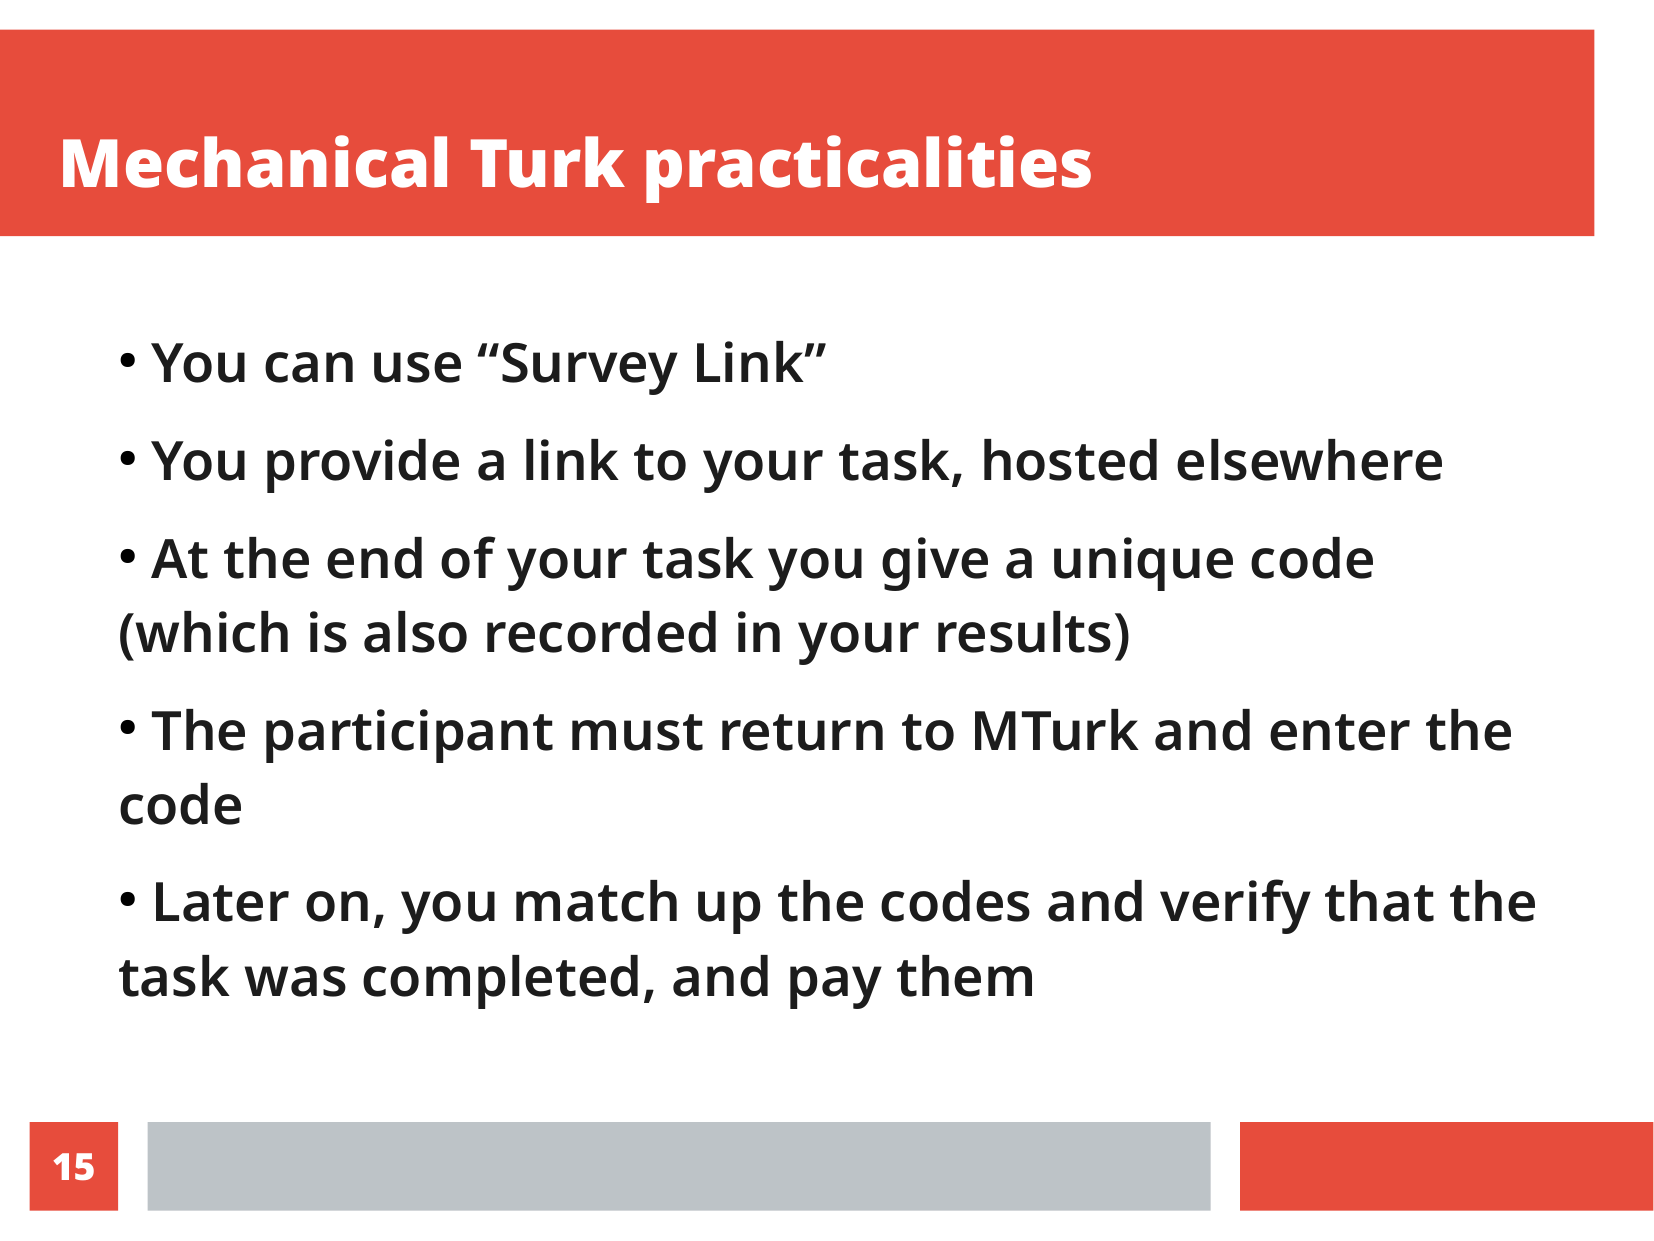

# Mechanical Turk practicalities
 You can use “Survey Link”
 You provide a link to your task, hosted elsewhere
 At the end of your task you give a unique code (which is also recorded in your results)
 The participant must return to MTurk and enter the code
 Later on, you match up the codes and verify that the task was completed, and pay them
15